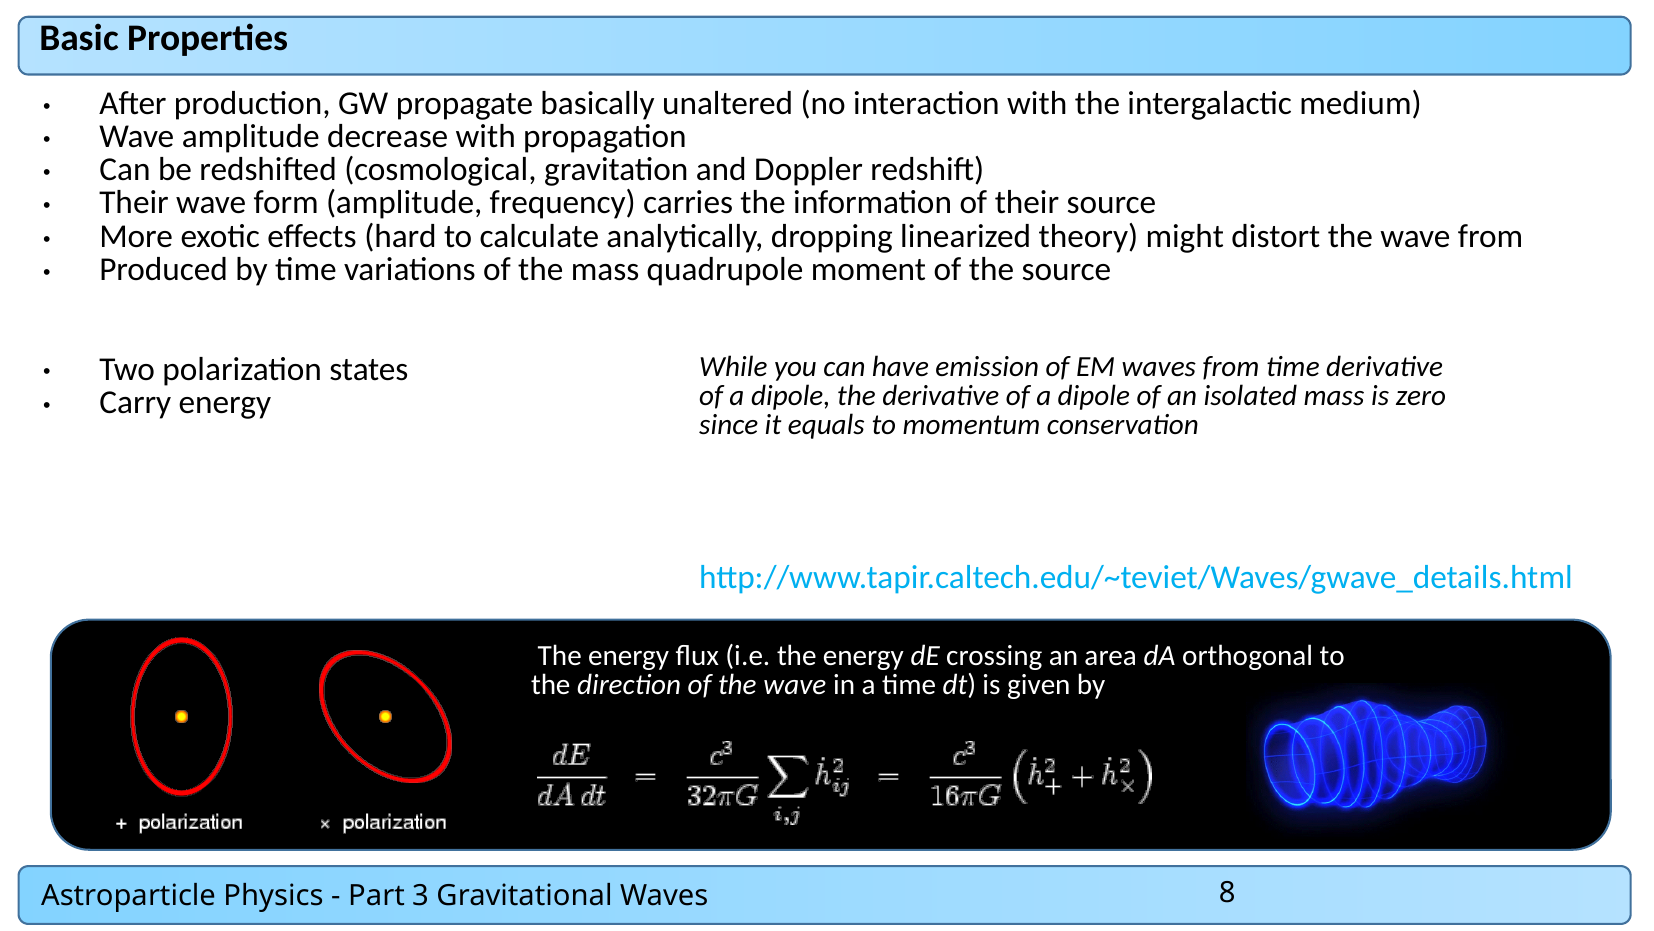

Basic Properties
After production, GW propagate basically unaltered (no interaction with the intergalactic medium)
Wave amplitude decrease with propagation
Can be redshifted (cosmological, gravitation and Doppler redshift)
Their wave form (amplitude, frequency) carries the information of their source
More exotic effects (hard to calculate analytically, dropping linearized theory) might distort the wave from
Produced by time variations of the mass quadrupole moment of the source
Two polarization states
Carry energy
While you can have emission of EM waves from time derivative of a dipole, the derivative of a dipole of an isolated mass is zero since it equals to momentum conservation
http://www.tapir.caltech.edu/~teviet/Waves/gwave_details.html
 The energy flux (i.e. the energy dE crossing an area dA orthogonal to the direction of the wave in a time dt) is given by
Astroparticle Physics - Part 3 Gravitational Waves